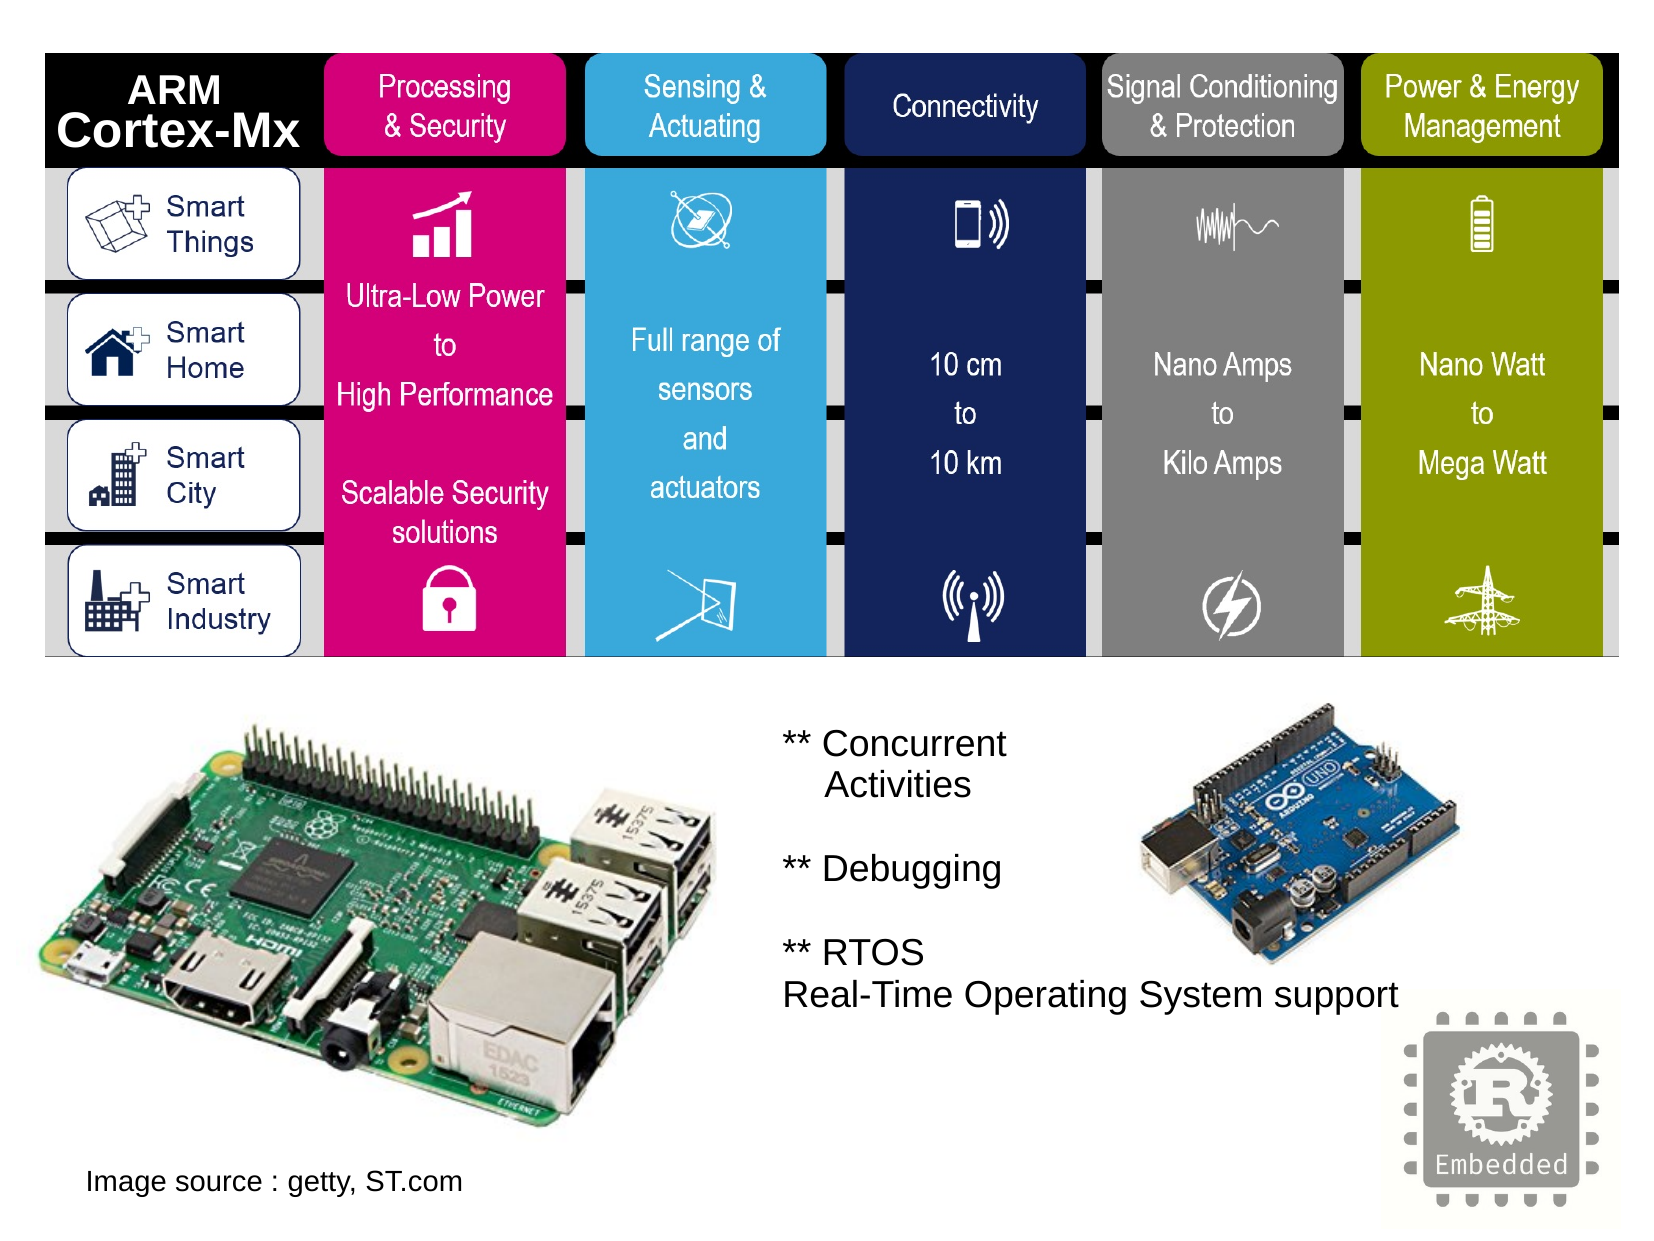

ARM
Cortex-Mx
** Concurrent
 Activities
** Debugging
** RTOS
Real-Time Operating System support
Image source : getty, ST.com